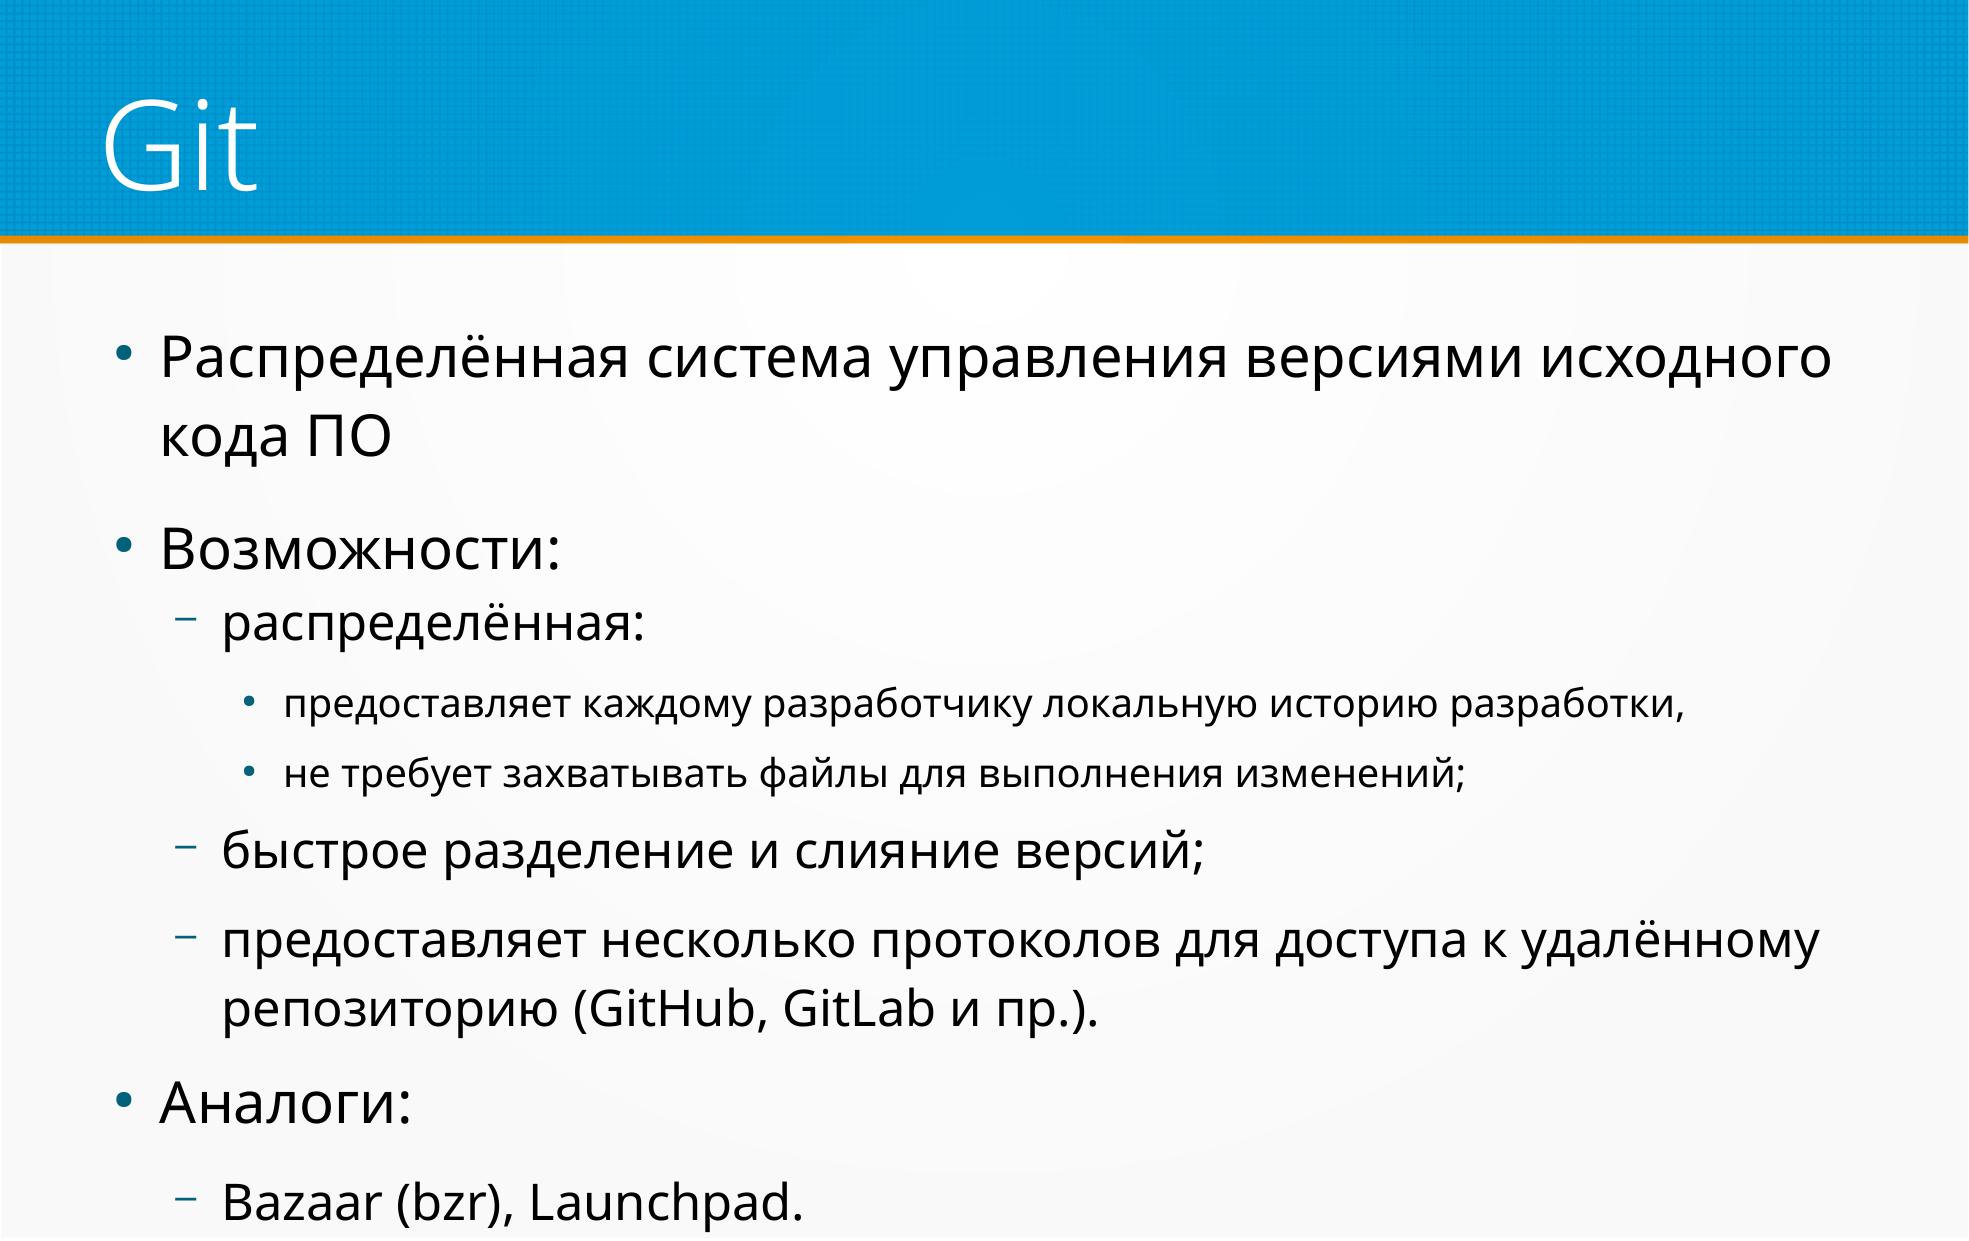

# Git
Распределённая система управления версиями исходного кода ПО
Возможности:
распределённая:
предоставляет каждому разработчику локальную историю разработки,
не требует захватывать файлы для выполнения изменений;
быстрое разделение и слияние версий;
предоставляет несколько протоколов для доступа к удалённому репозиторию (GitHub, GitLab и пр.).
Аналоги:
Bazaar (bzr), Launchpad.